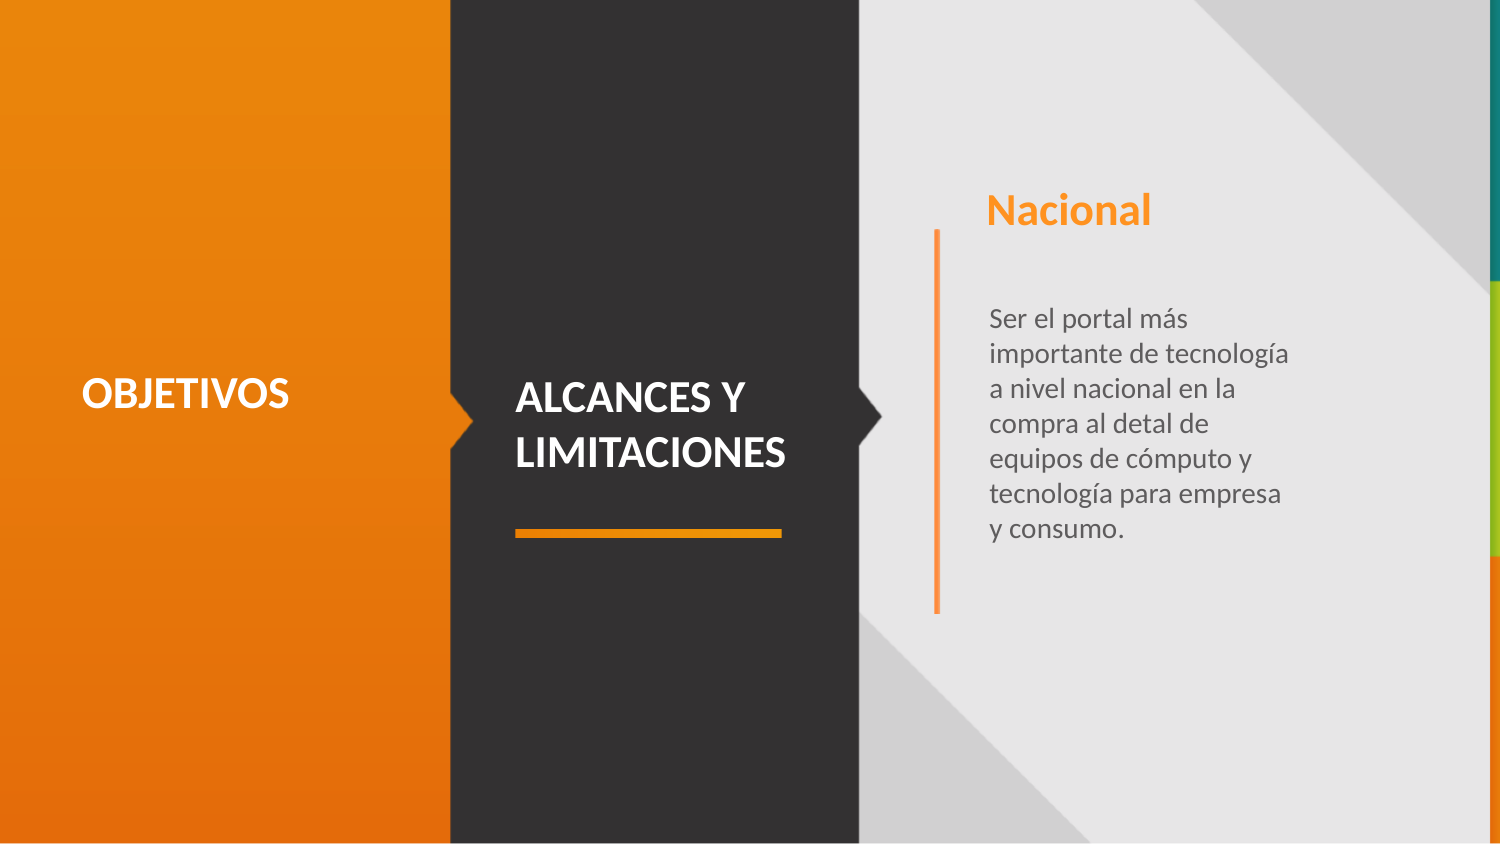

Nacional
Ser el portal más importante de tecnología a nivel nacional en la compra al detal de equipos de cómputo y tecnología para empresa y consumo.
OBJETIVOS
ALCANCES Y
LIMITACIONES